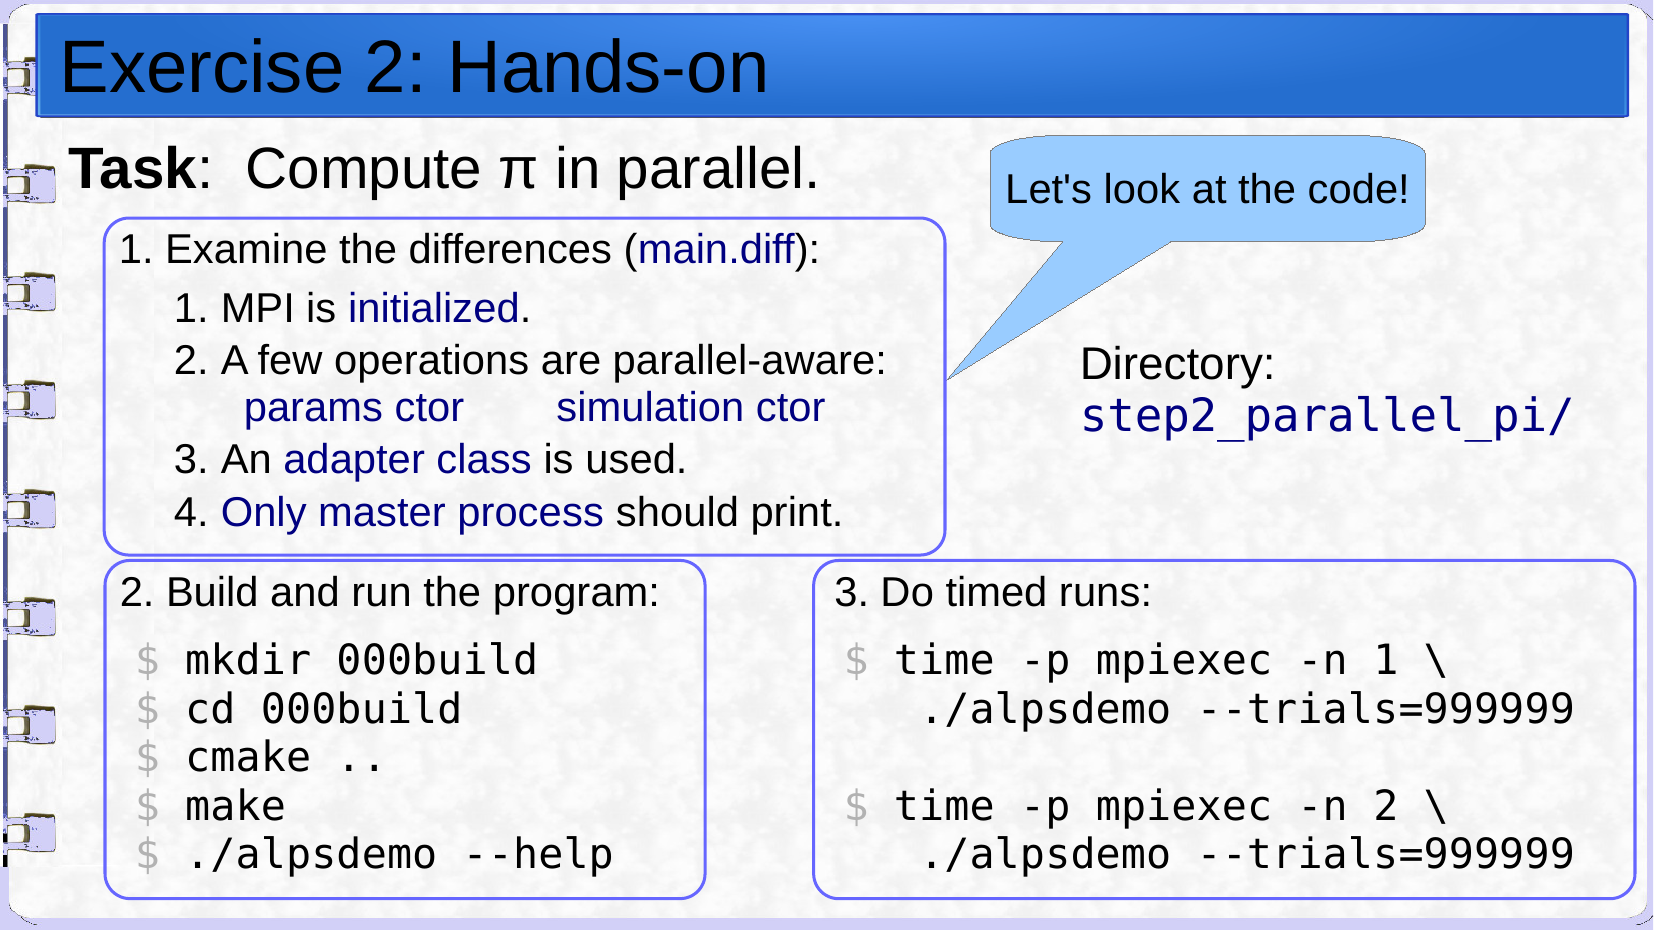

# Exercise 2: Hands-on
Task: Compute π in parallel.
Let's look at the code!
1. Examine the differences (main.diff):
 MPI is initialized.
 A few operations are parallel-aware:
 params ctor simulation ctor
 An adapter class is used.
 Only master process should print.
Directory:
step2_parallel_pi/
2. Build and run the program:
3. Do timed runs:
$ mkdir 000build
$ cd 000build
$ cmake ..
$ make
$ ./alpsdemo --help
$ time -p mpiexec -n 1 \
 ./alpsdemo --trials=999999
$ time -p mpiexec -n 2 \
 ./alpsdemo --trials=999999